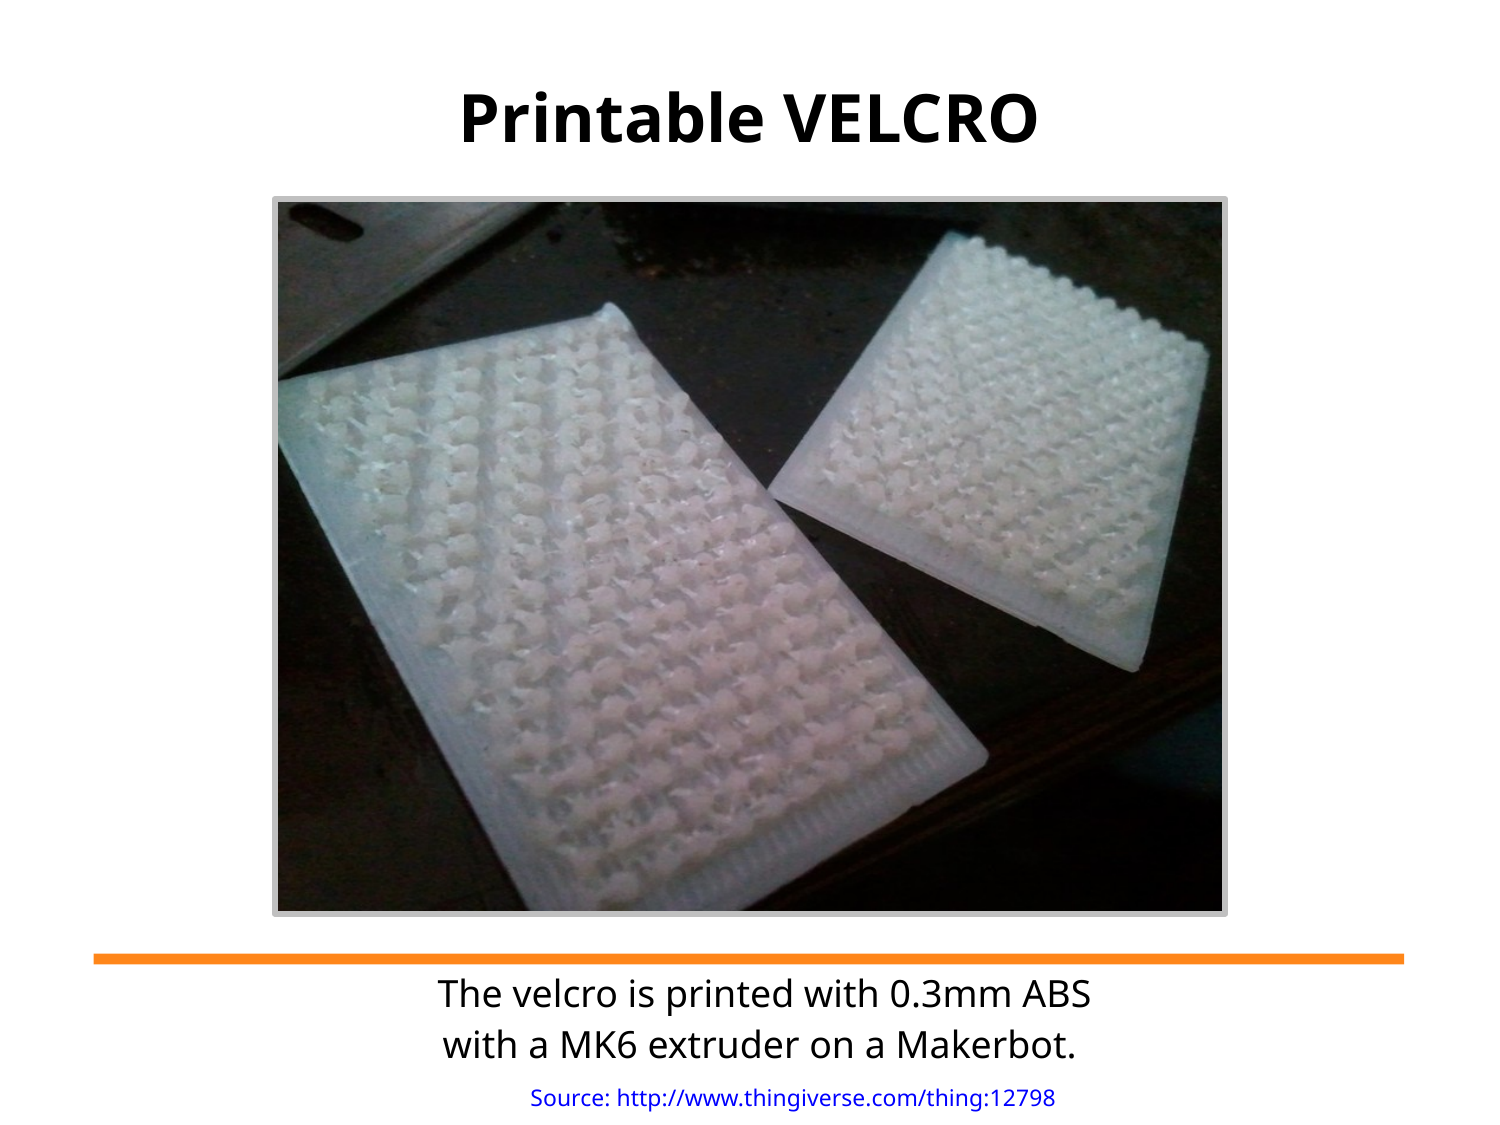

# Printable VELCRO
The velcro is printed with 0.3mm ABS with a MK6 extruder on a Makerbot.
Source: http://www.thingiverse.com/thing:12798